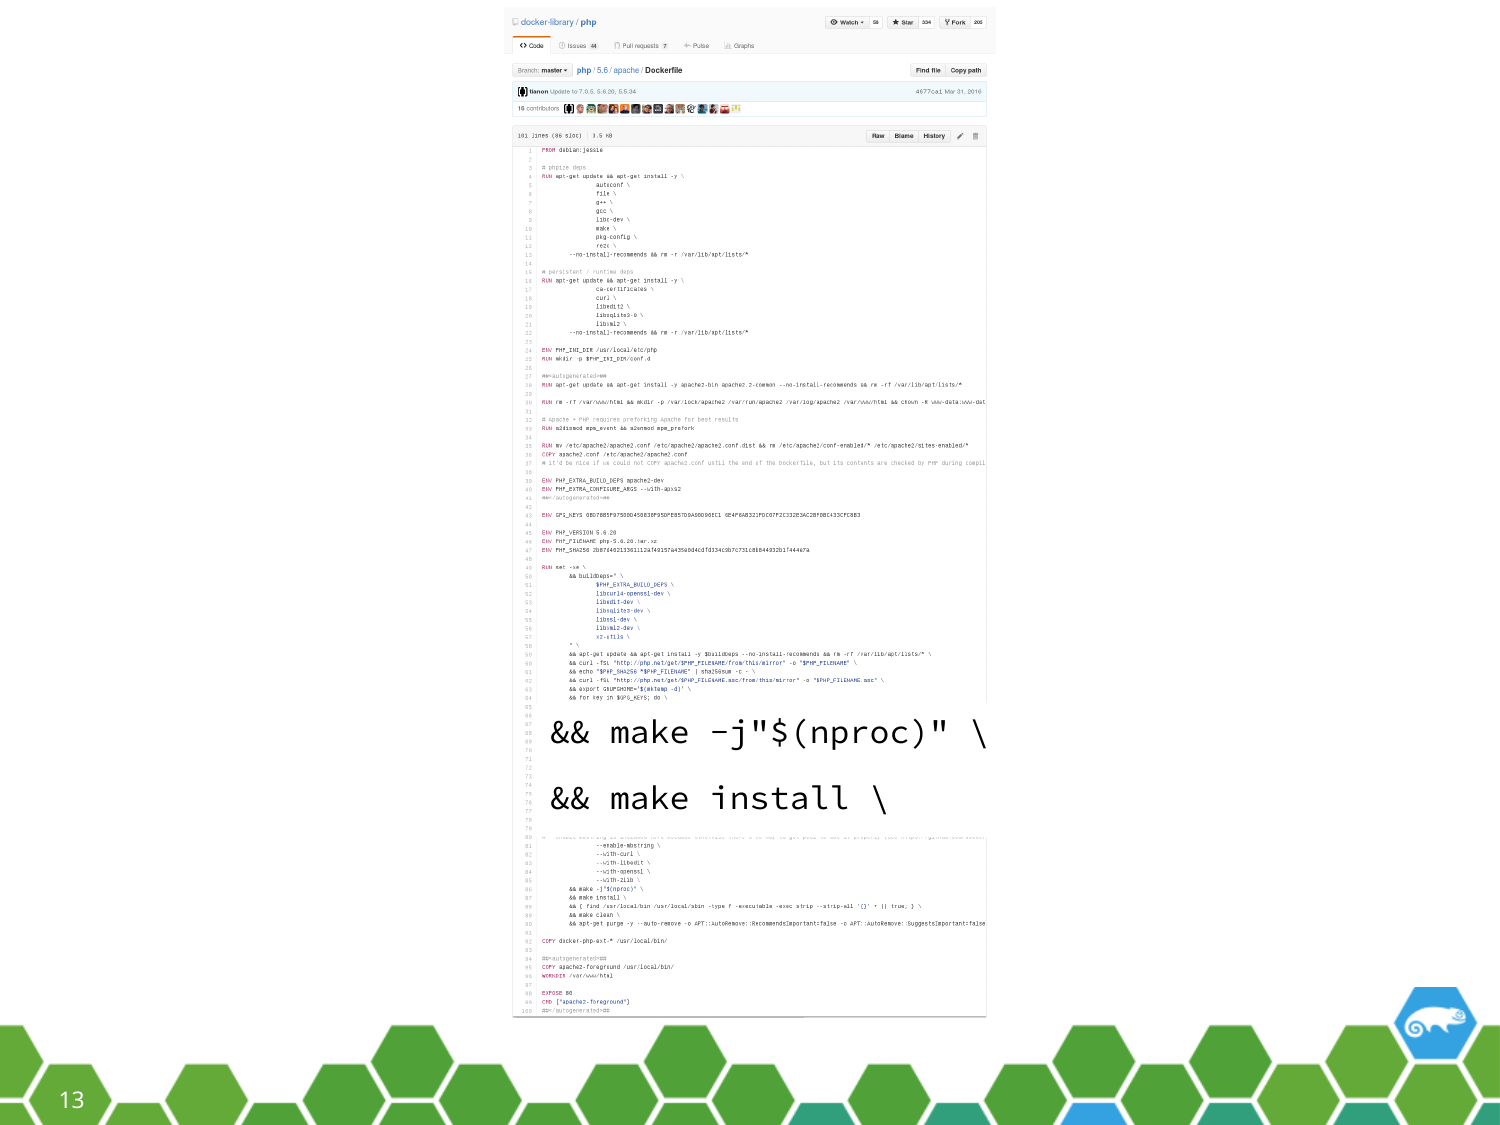

&& make -j"$(nproc)" \
&& make install \